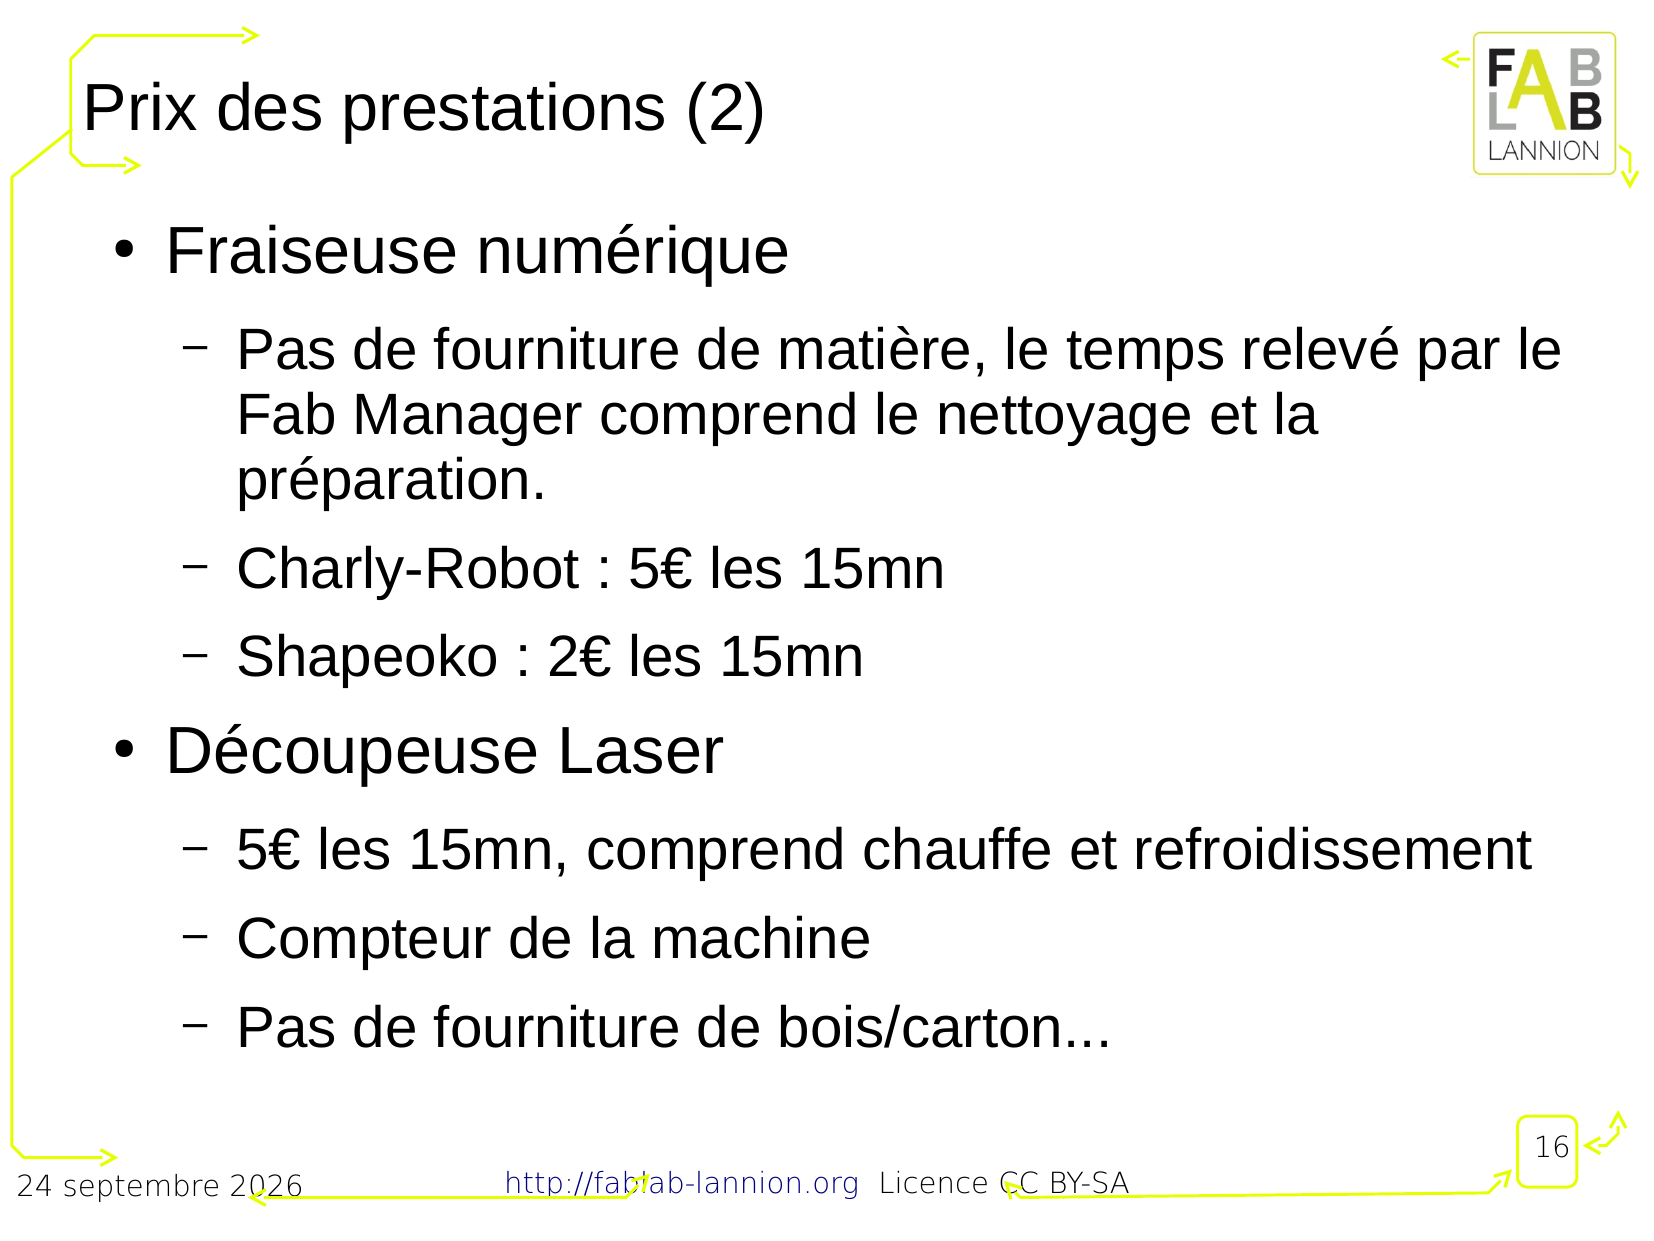

# Prix des prestations (2)
Fraiseuse numérique
Pas de fourniture de matière, le temps relevé par le Fab Manager comprend le nettoyage et la préparation.
Charly-Robot : 5€ les 15mn
Shapeoko : 2€ les 15mn
Découpeuse Laser
5€ les 15mn, comprend chauffe et refroidissement
Compteur de la machine
Pas de fourniture de bois/carton...
16